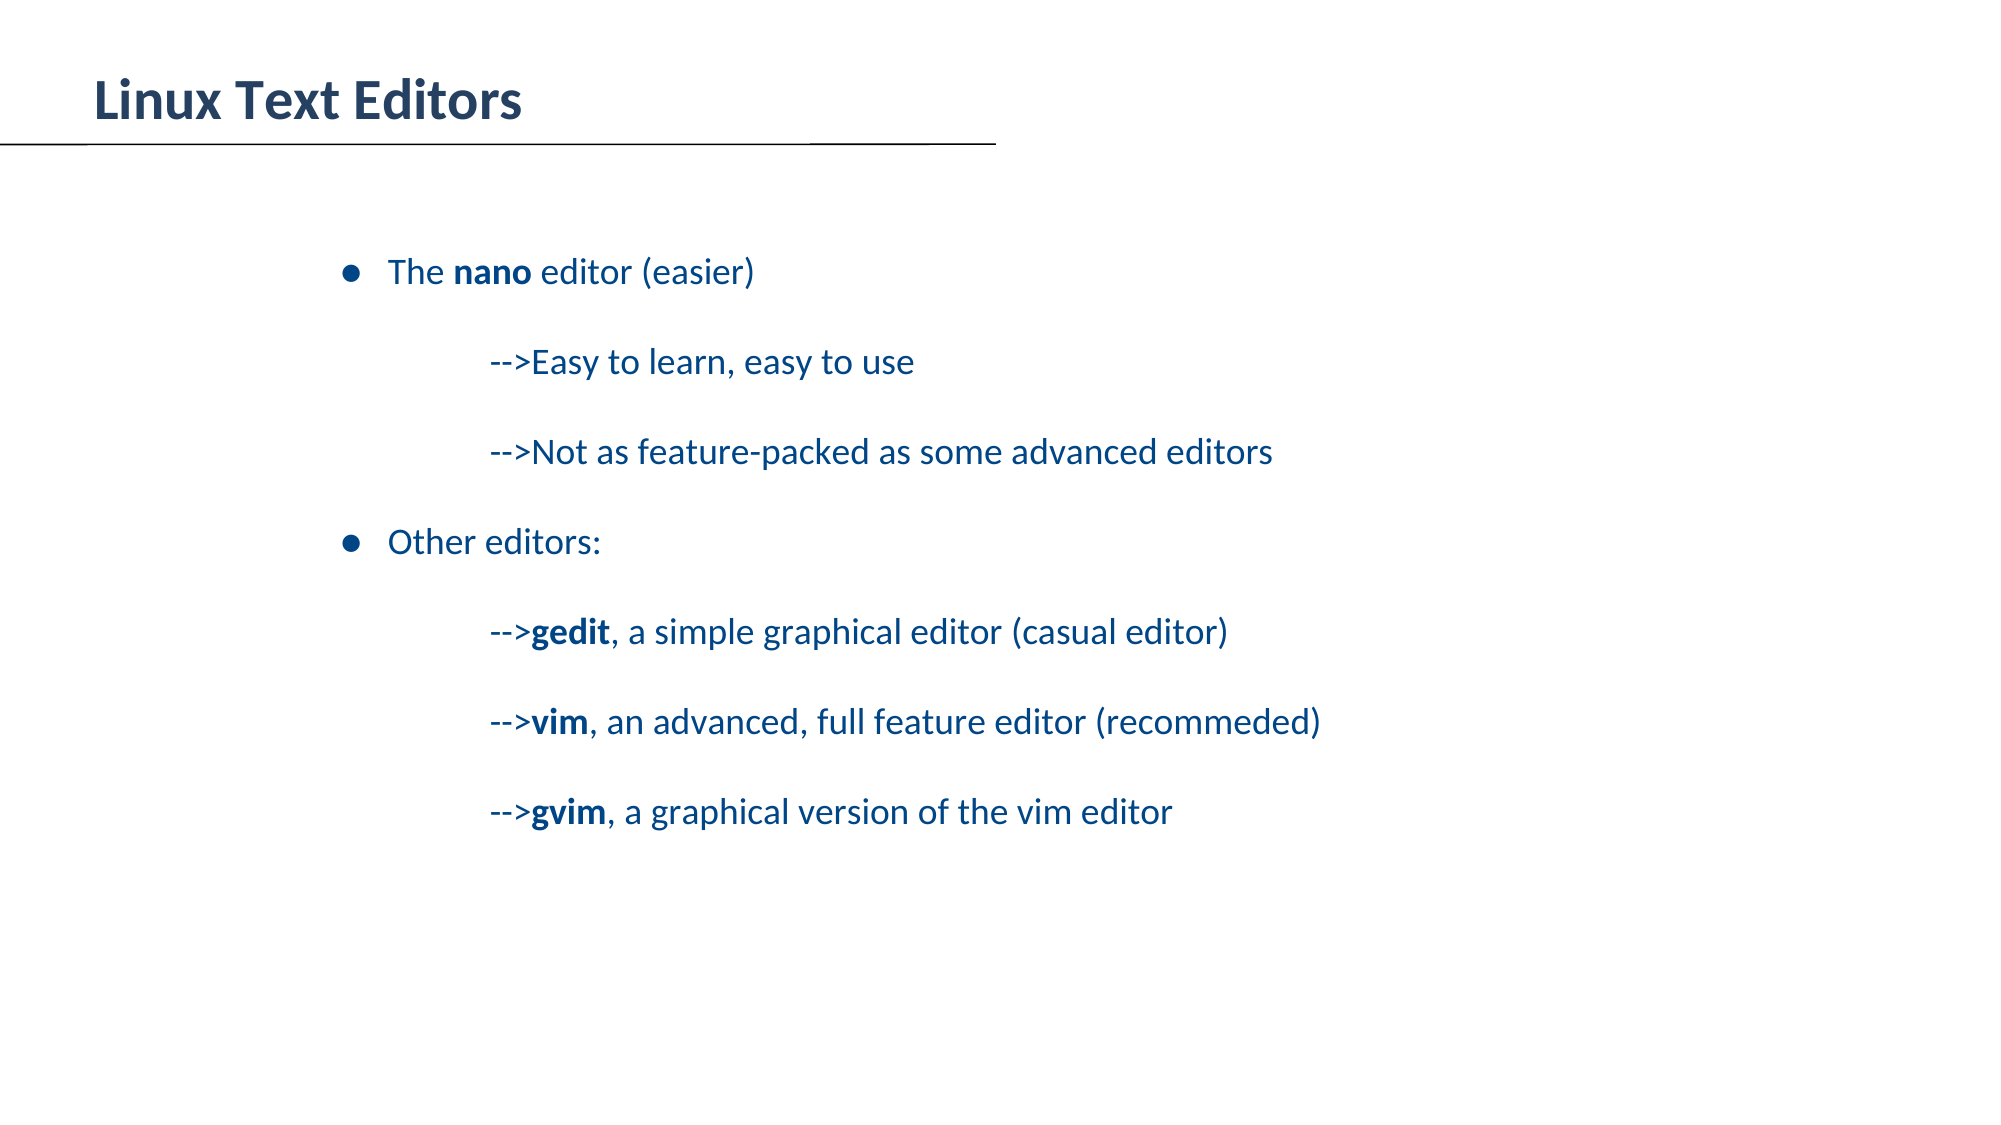

Linux Text Editors
● The nano editor (easier)
	-->Easy to learn, easy to use
	-->Not as feature-packed as some advanced editors
● Other editors:
	-->gedit, a simple graphical editor (casual editor)
	-->vim, an advanced, full feature editor (recommeded)
	-->gvim, a graphical version of the vim editor